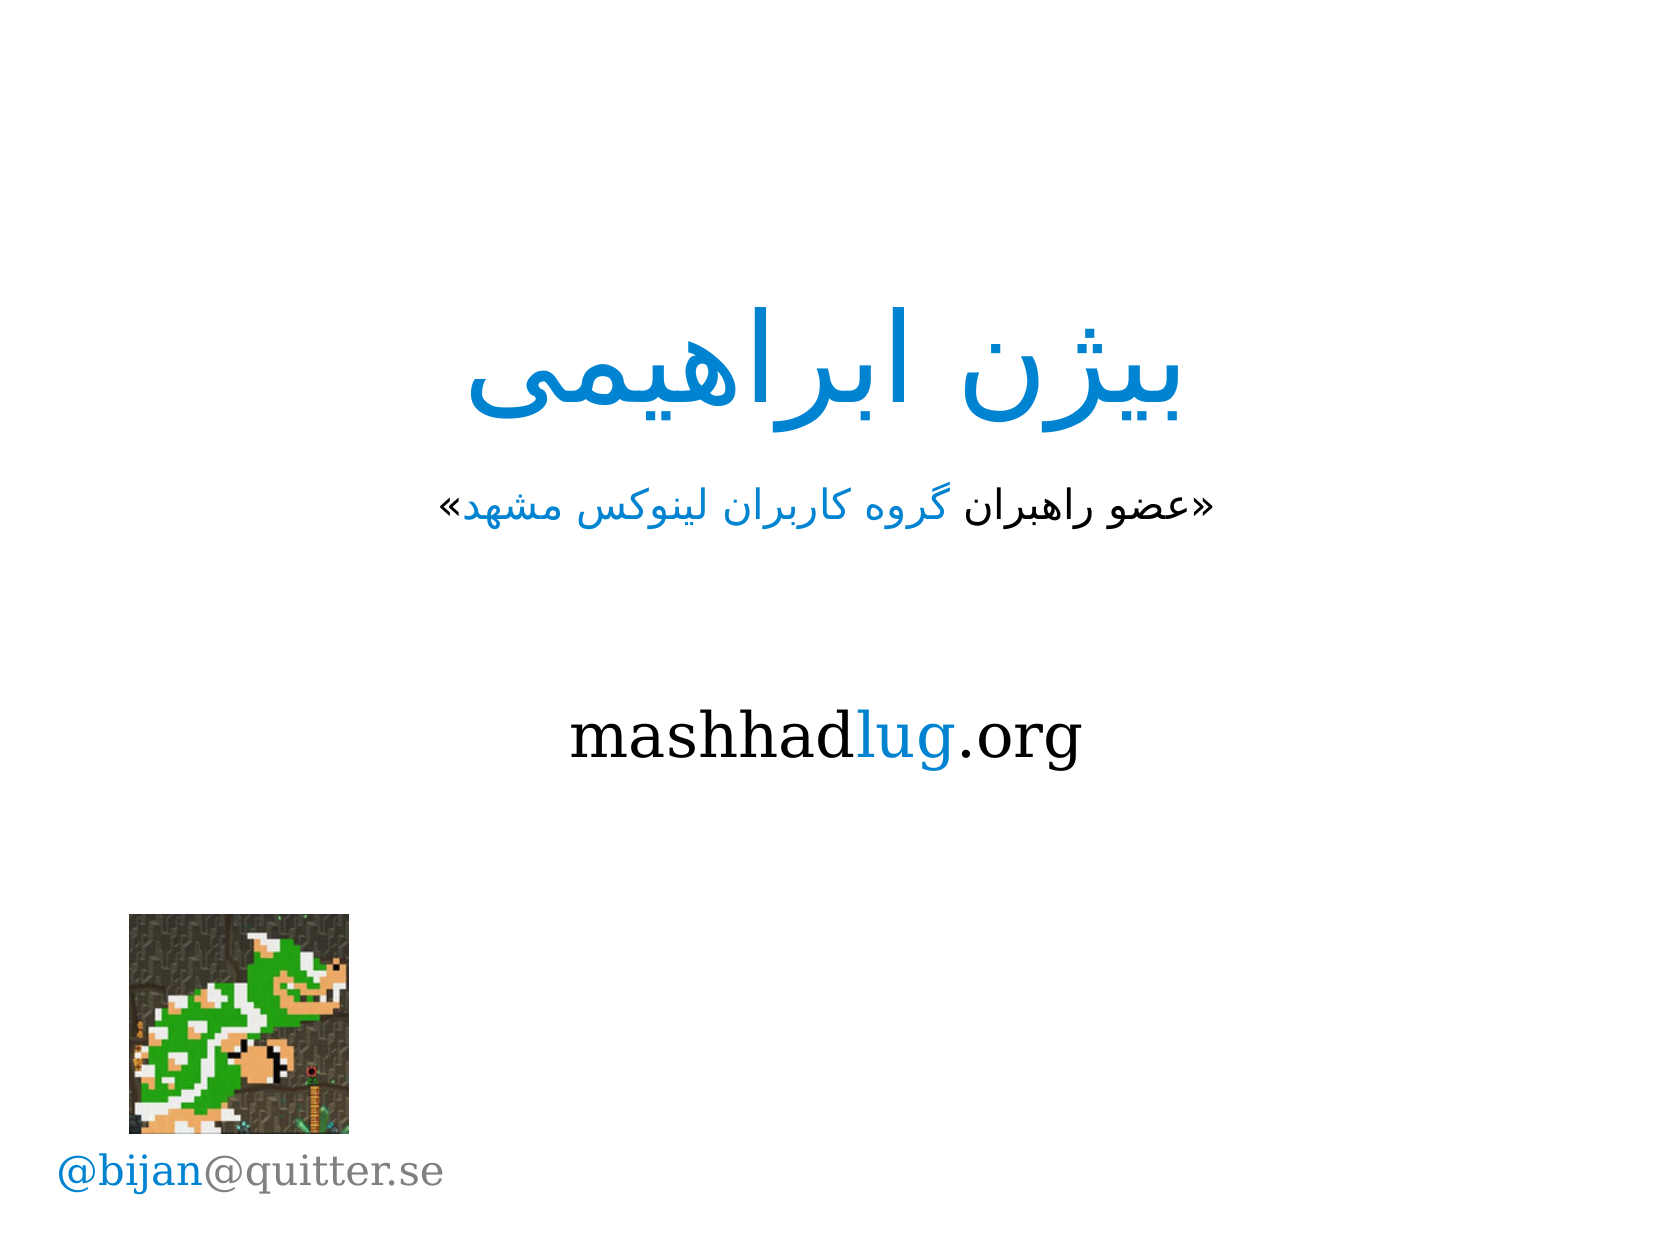

# بیژن ابراهیمی
«عضو راهبران گروه کاربران لینوکس مشهد»
mashhadlug.org
@bijan@quitter.se